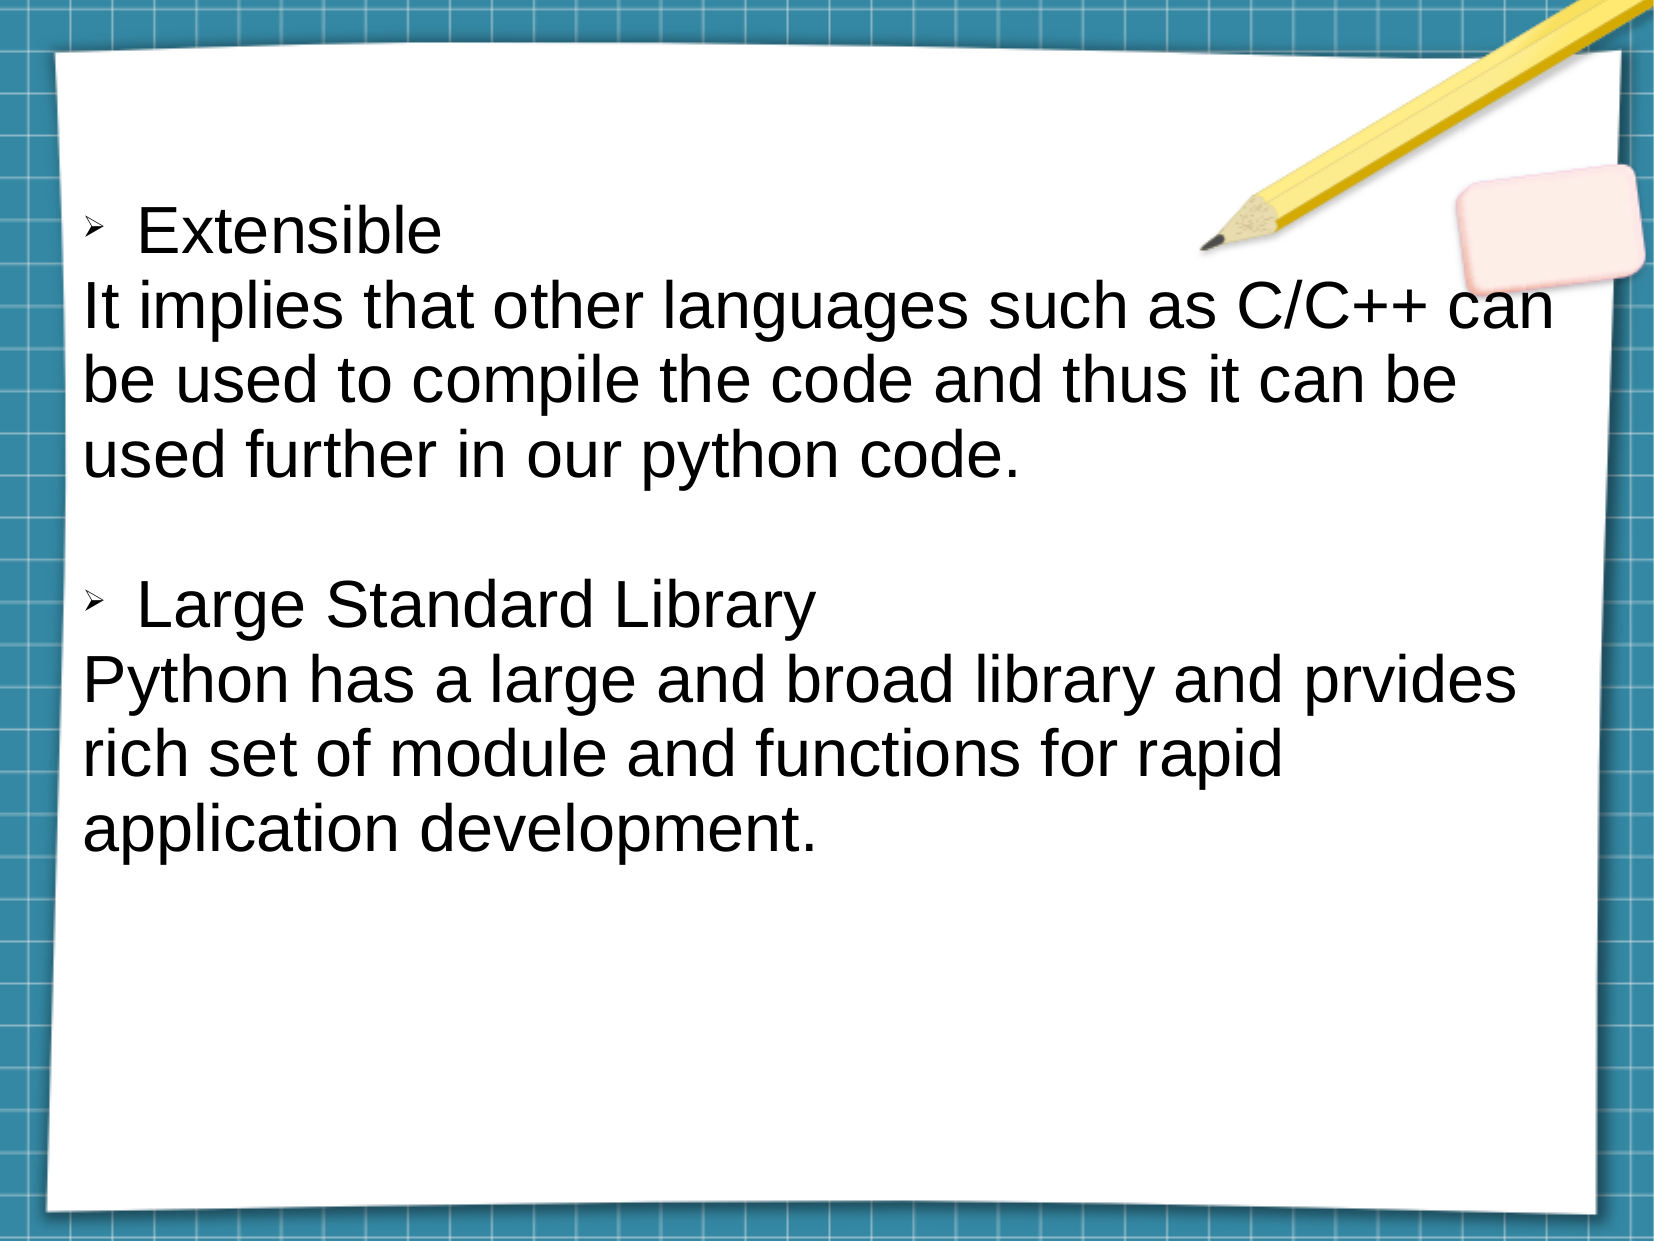

# Extensible
It implies that other languages such as C/C++ can be used to compile the code and thus it can be used further in our python code.
 Large Standard Library
Python has a large and broad library and prvides rich set of module and functions for rapid application development.